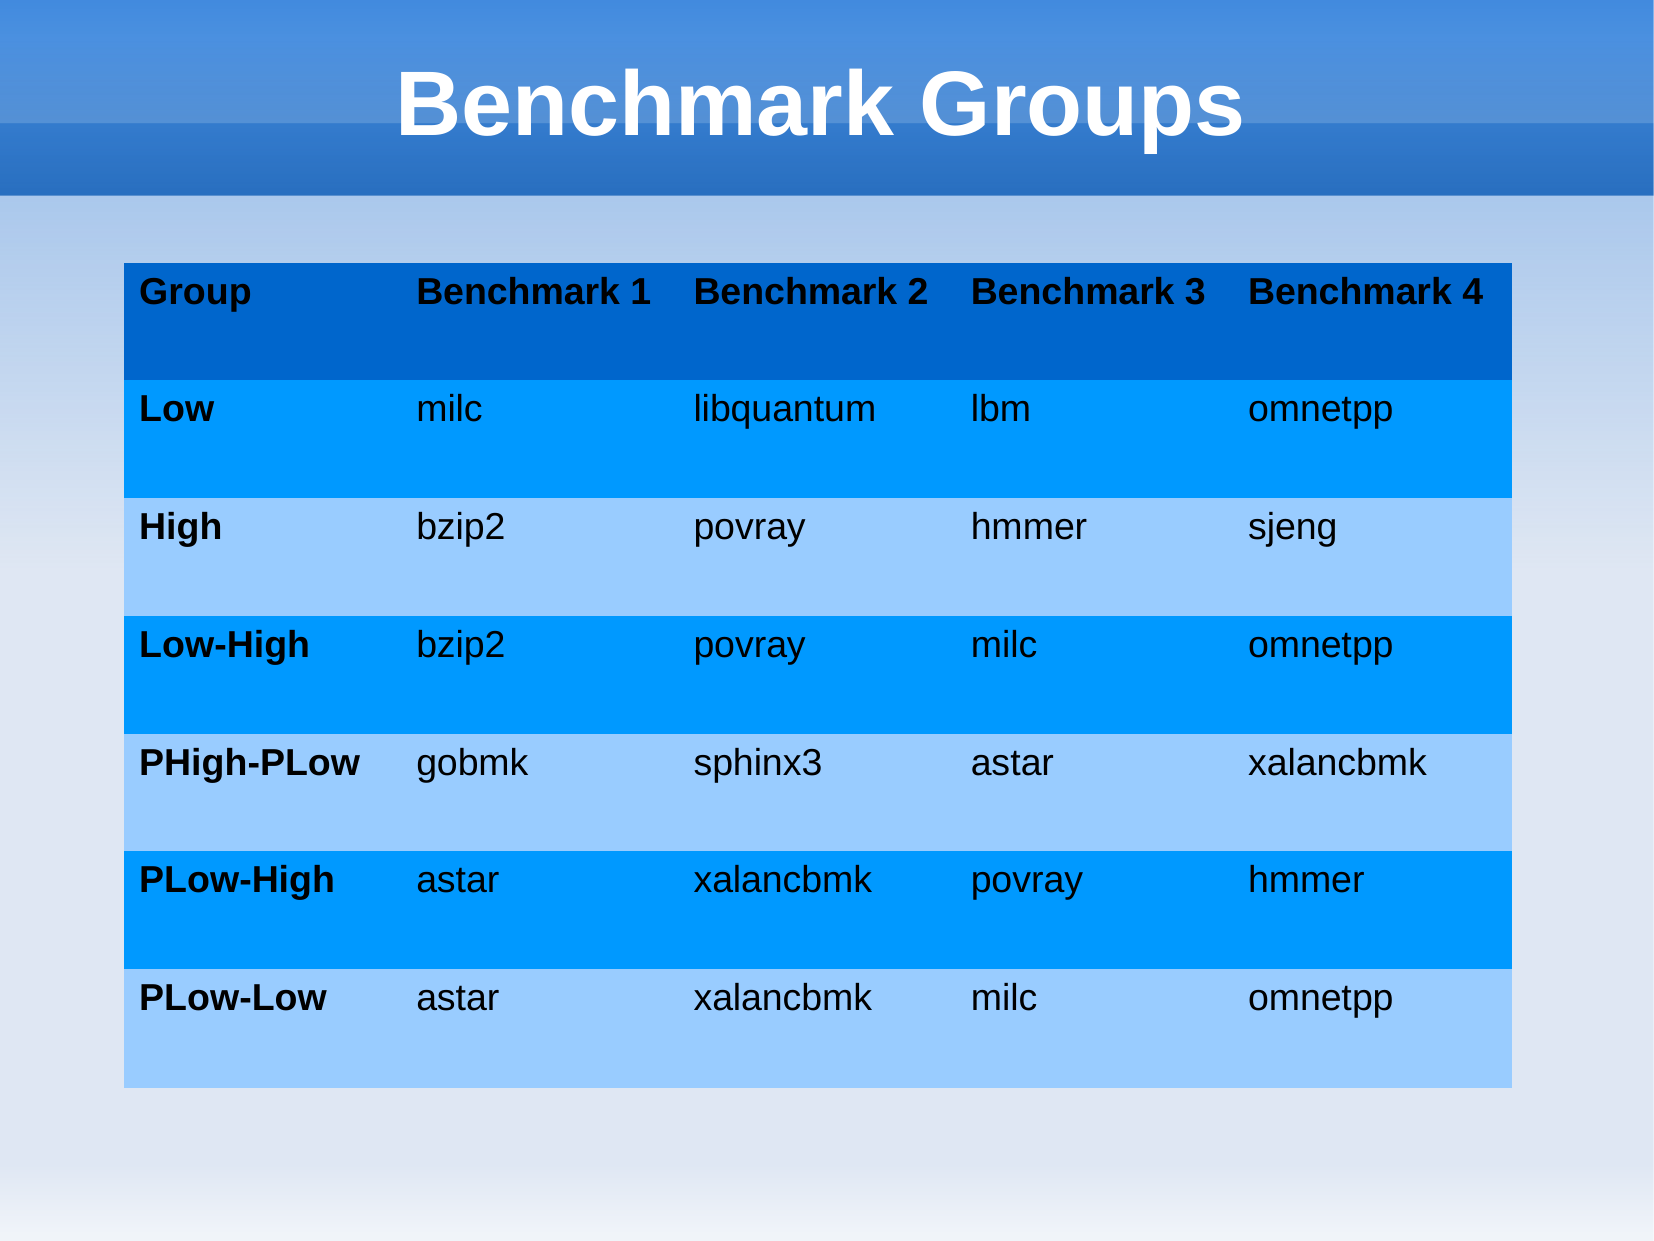

# Benchmark Groups
| Group | Benchmark 1 | Benchmark 2 | Benchmark 3 | Benchmark 4 |
| --- | --- | --- | --- | --- |
| Low | milc | libquantum | lbm | omnetpp |
| High | bzip2 | povray | hmmer | sjeng |
| Low-High | bzip2 | povray | milc | omnetpp |
| PHigh-PLow | gobmk | sphinx3 | astar | xalancbmk |
| PLow-High | astar | xalancbmk | povray | hmmer |
| PLow-Low | astar | xalancbmk | milc | omnetpp |